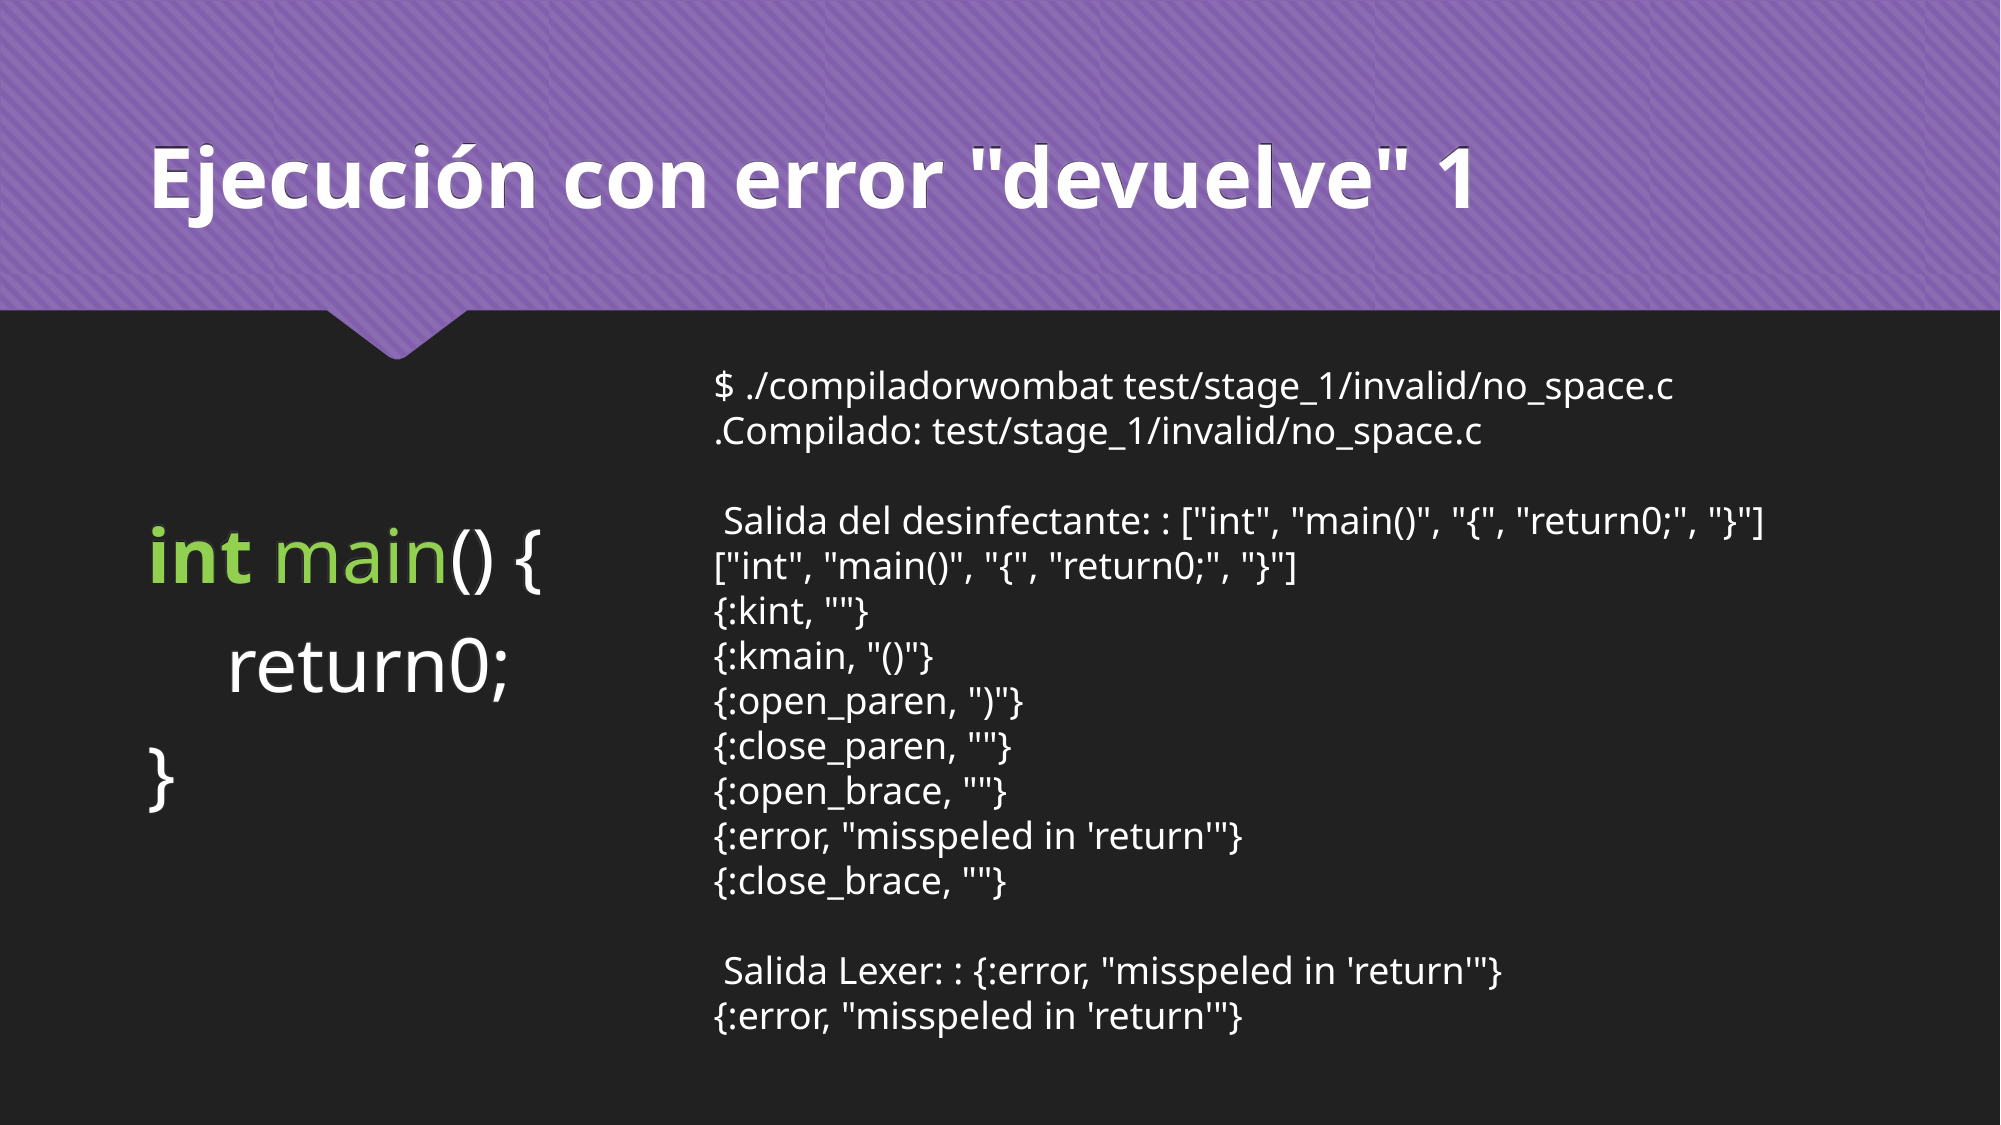

# Ejecución con error "devuelve" 1
$ ./compiladorwombat test/stage_1/invalid/no_space.c
.Compilado: test/stage_1/invalid/no_space.c
 Salida del desinfectante: : ["int", "main()", "{", "return0;", "}"]
["int", "main()", "{", "return0;", "}"]
{:kint, ""}
{:kmain, "()"}
{:open_paren, ")"}
{:close_paren, ""}
{:open_brace, ""}
{:error, "misspeled in 'return'"}
{:close_brace, ""}
 Salida Lexer: : {:error, "misspeled in 'return'"}
{:error, "misspeled in 'return'"}
int main() {
    return0;
}